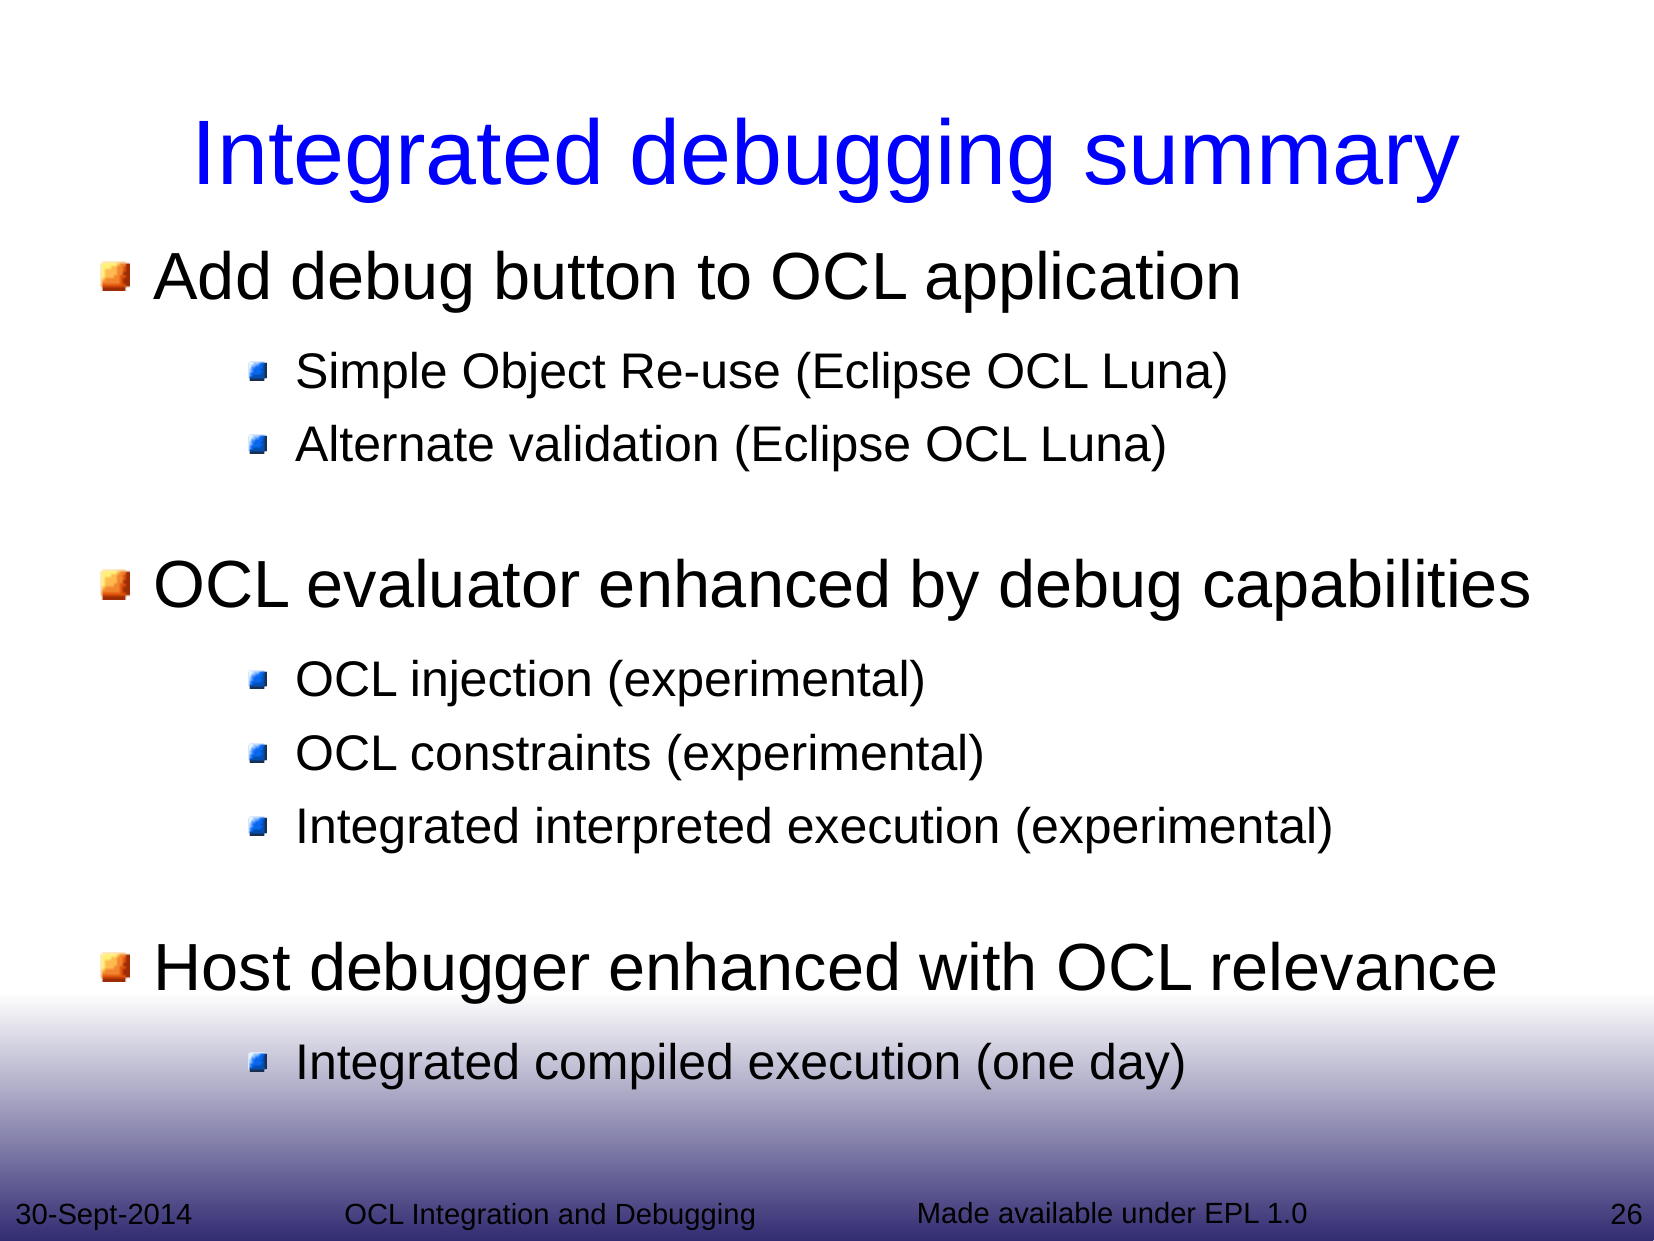

# Integrated debugging summary
Add debug button to OCL application
Simple Object Re-use (Eclipse OCL Luna)
Alternate validation (Eclipse OCL Luna)
OCL evaluator enhanced by debug capabilities
OCL injection (experimental)
OCL constraints (experimental)
Integrated interpreted execution (experimental)
Host debugger enhanced with OCL relevance
Integrated compiled execution (one day)
30-Sept-2014
OCL Integration and Debugging
26